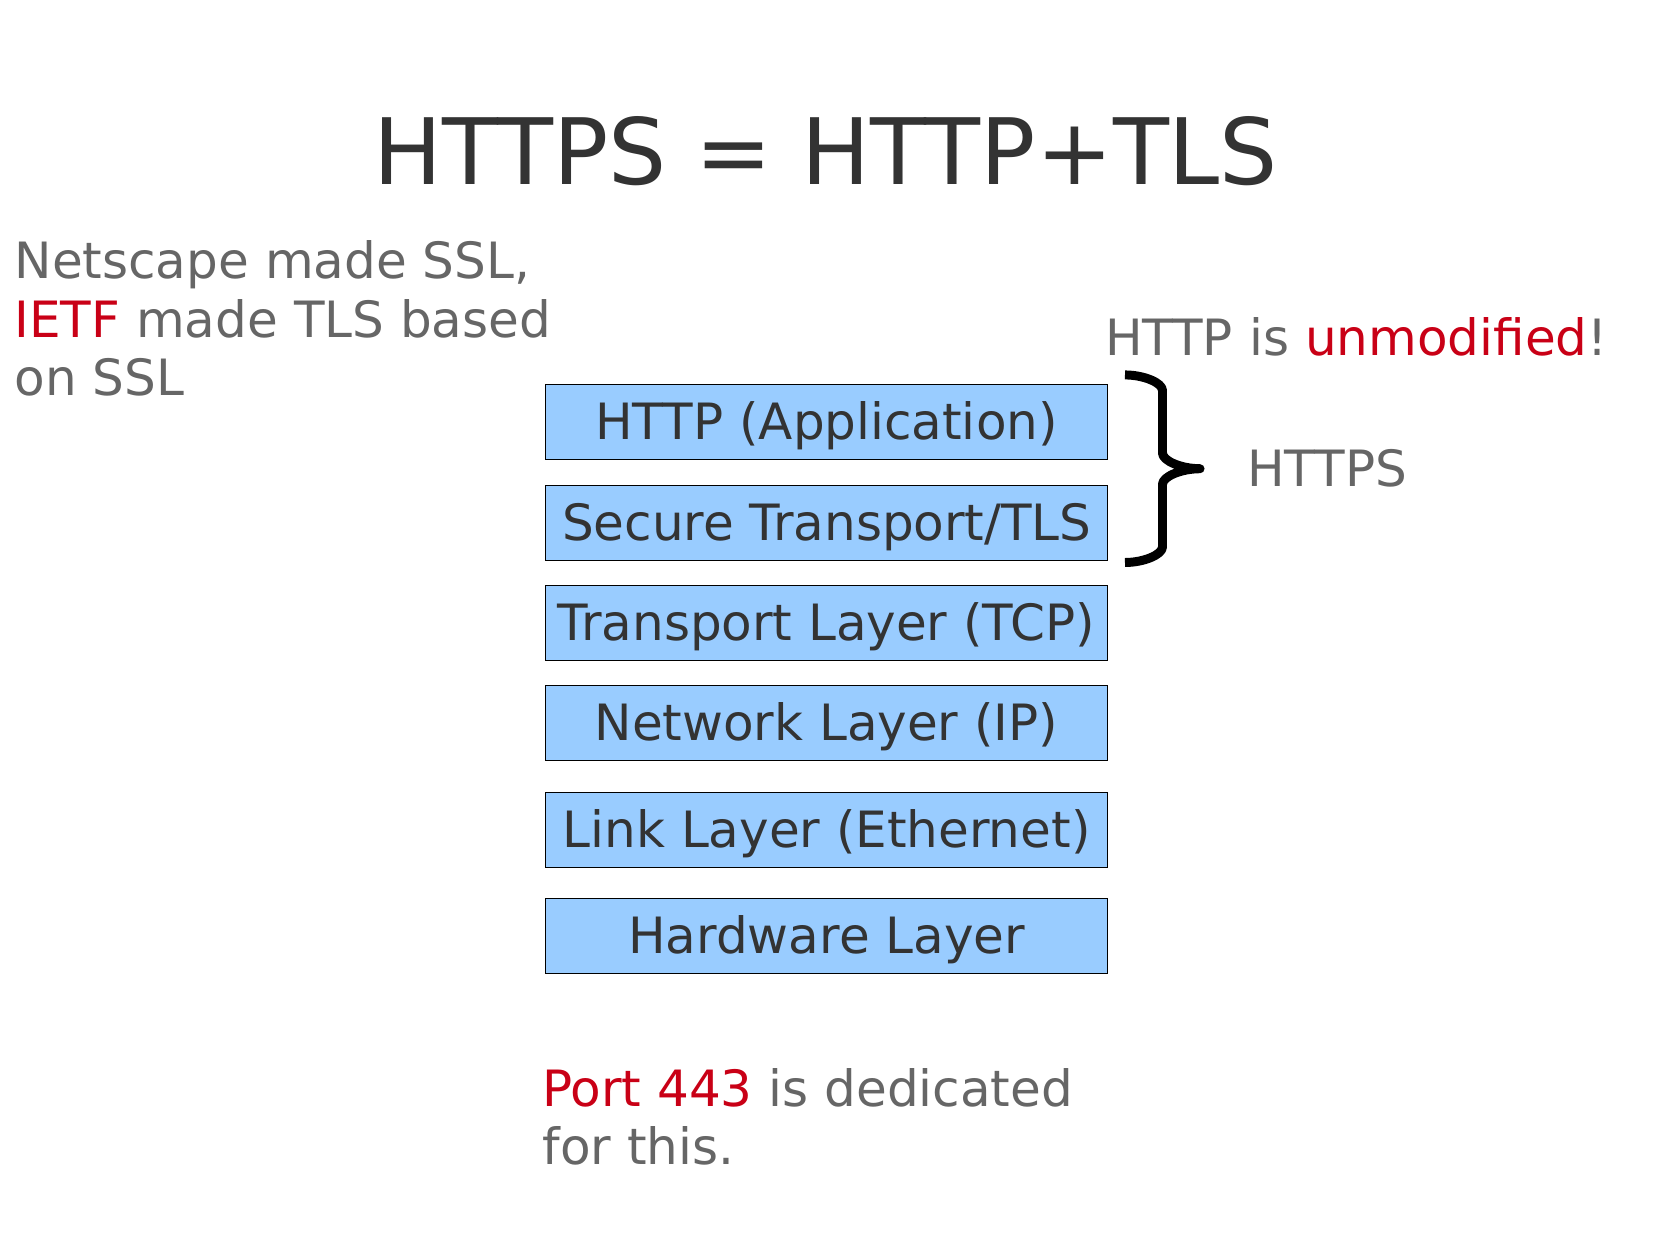

# HTTPS = HTTP+TLS
Netscape made SSL,
IETF made TLS based
on SSL
HTTP is unmodified!
HTTP (Application)
HTTPS
Secure Transport/TLS
Transport Layer (TCP)
Network Layer (IP)
Link Layer (Ethernet)
Hardware Layer
Port 443 is dedicated
for this.